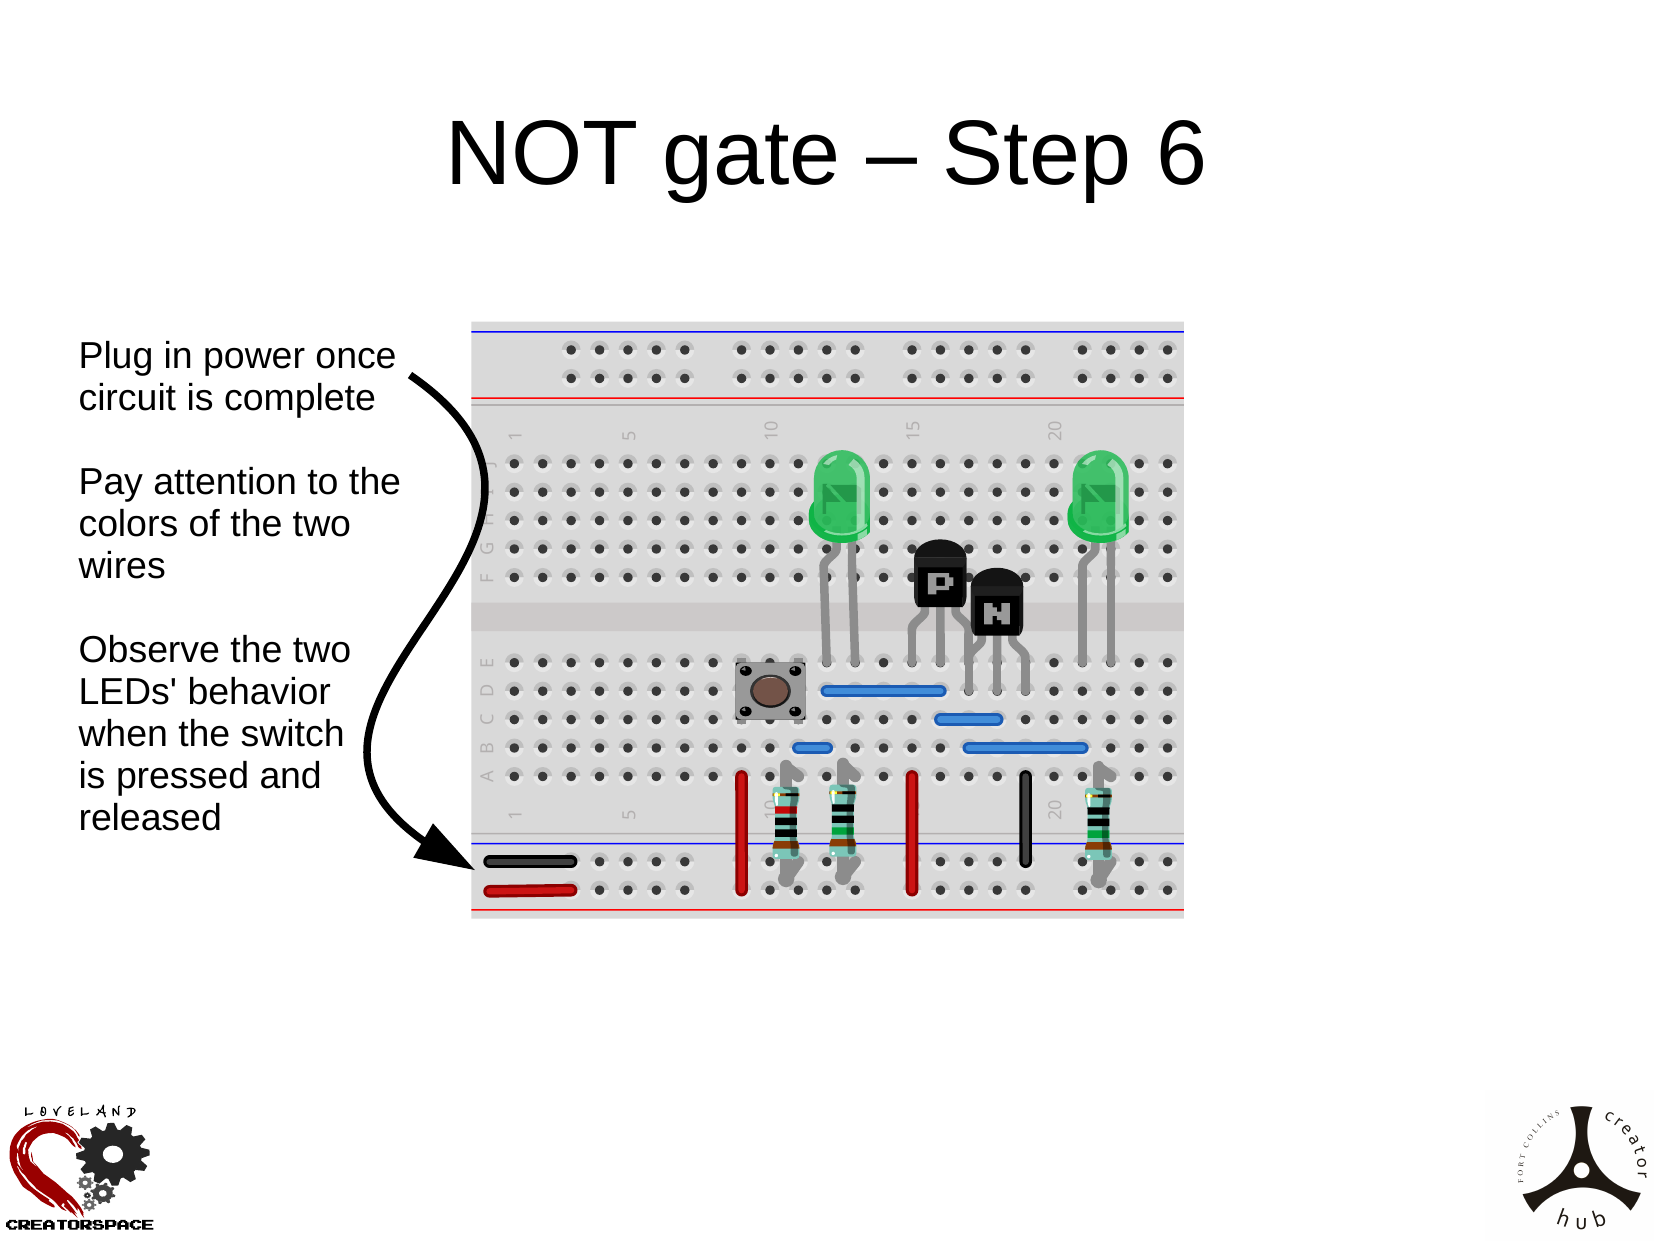

# NOT gate – Step 6
Plug in power once circuit is complete
Pay attention to the colors of the two wires
Observe the two
LEDs' behavior
when the switch
is pressed and
released